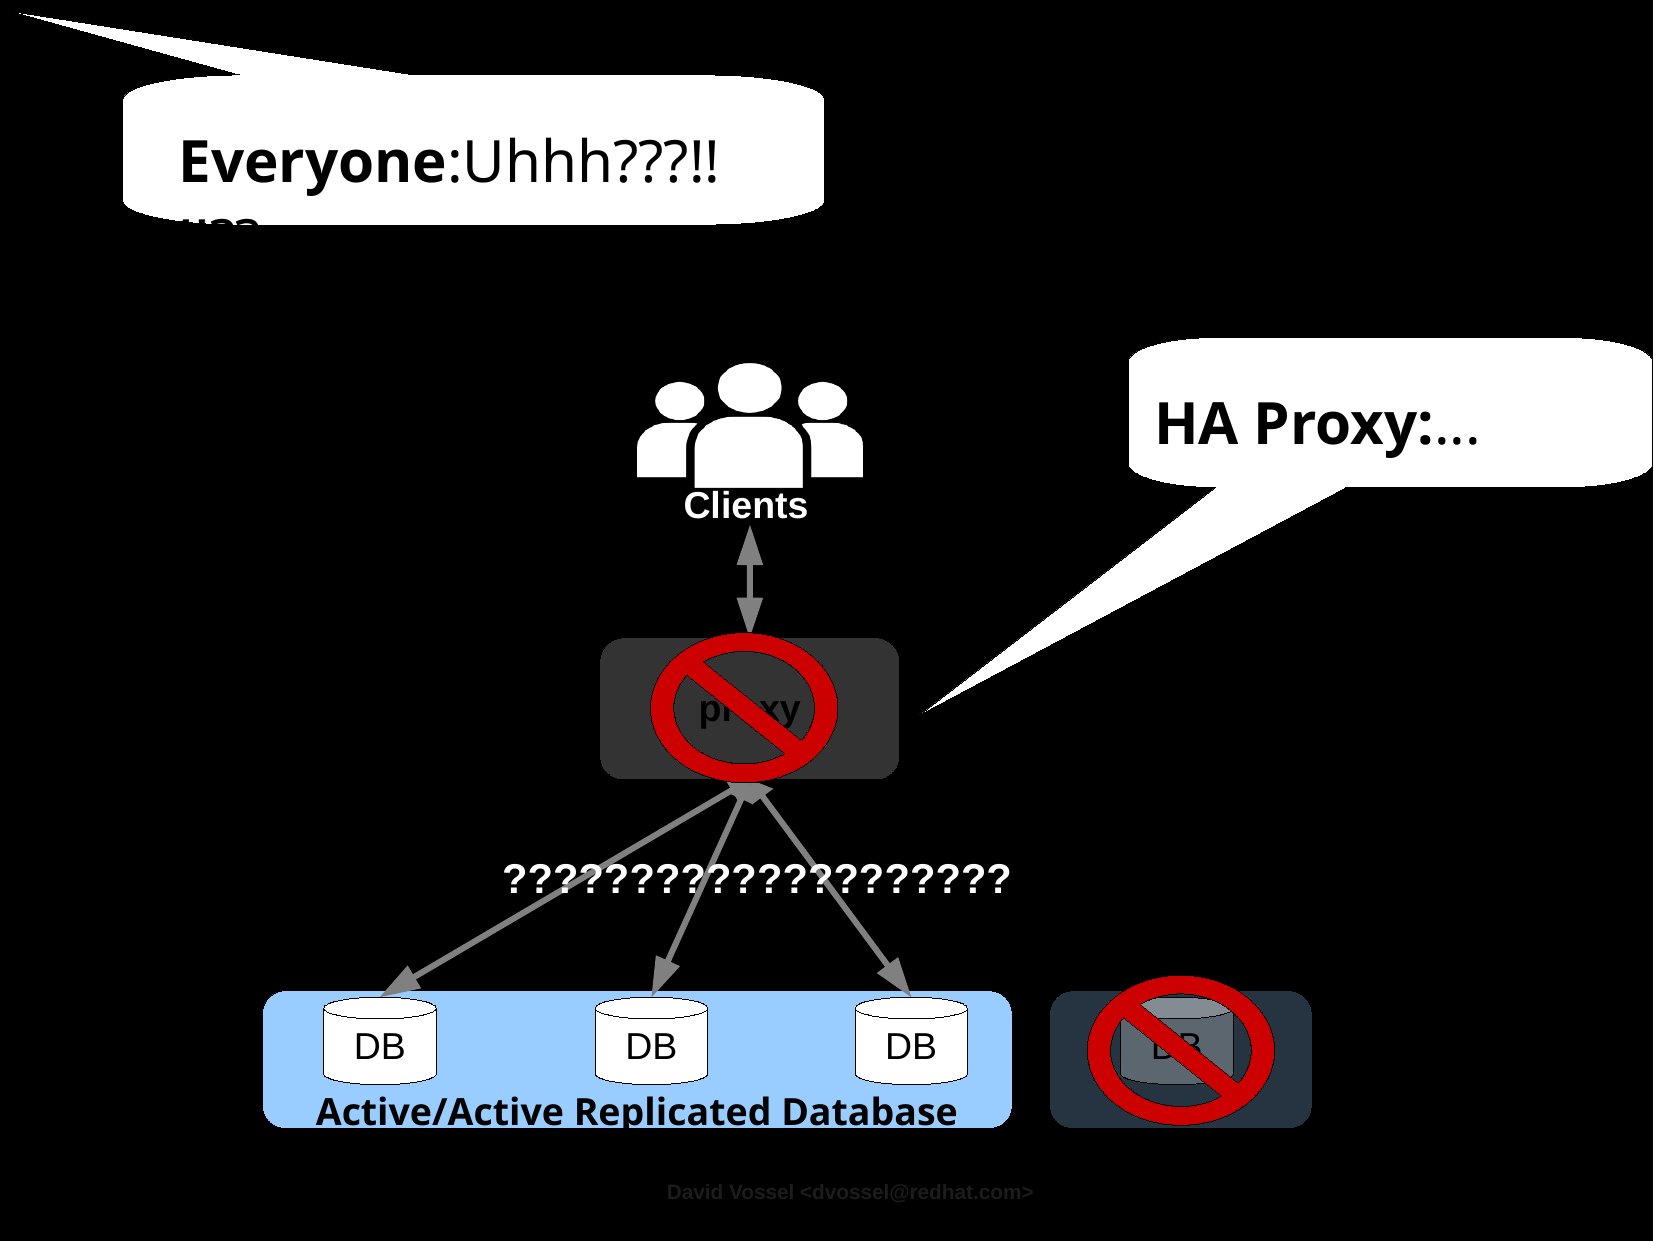

Everyone:Uhhh???!!!!??
HA Proxy:...
Clients
proxy
????????????????????
Active/Active Replicated Database
DB
DB
DB
DB